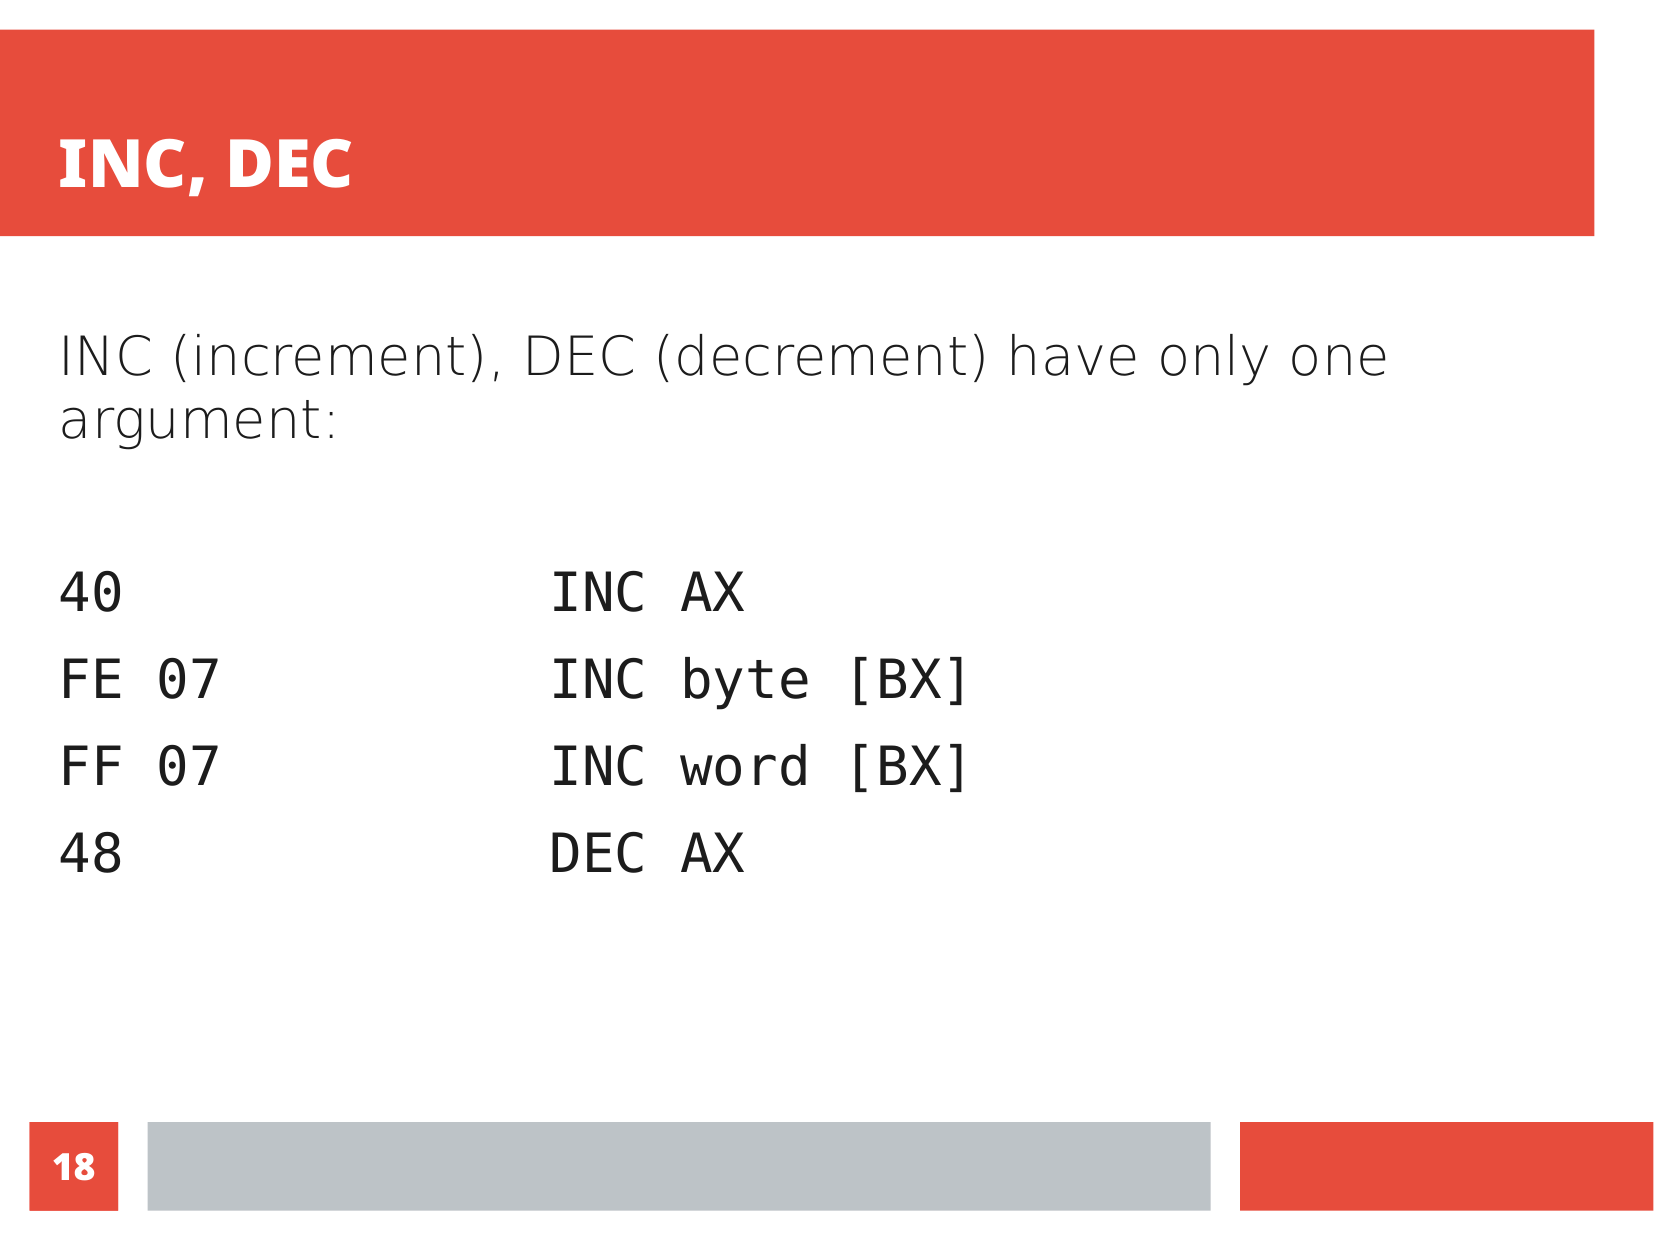

# INC, DEC
INC (increment), DEC (decrement) have only one argument:
40 INC AX
FE 07 INC byte [BX]
FF 07 INC word [BX]
48 DEC AX
18